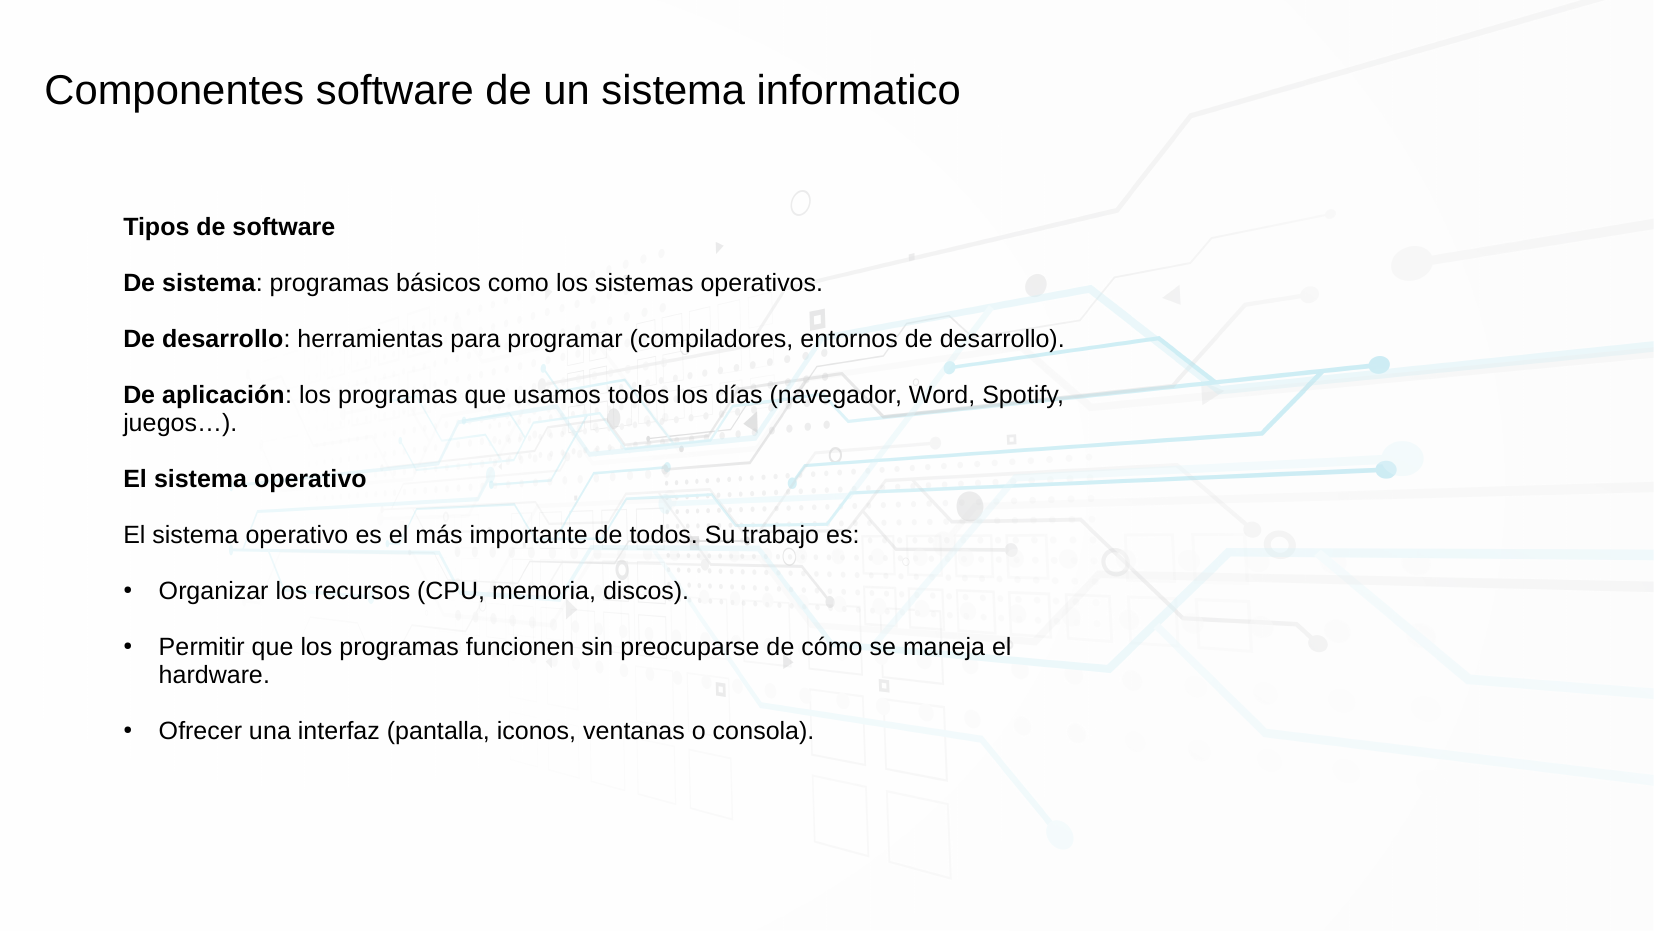

Componentes software de un sistema informatico
Tipos de software
De sistema: programas básicos como los sistemas operativos.
De desarrollo: herramientas para programar (compiladores, entornos de desarrollo).
De aplicación: los programas que usamos todos los días (navegador, Word, Spotify, juegos…).
El sistema operativo
El sistema operativo es el más importante de todos. Su trabajo es:
Organizar los recursos (CPU, memoria, discos).
Permitir que los programas funcionen sin preocuparse de cómo se maneja el hardware.
Ofrecer una interfaz (pantalla, iconos, ventanas o consola).